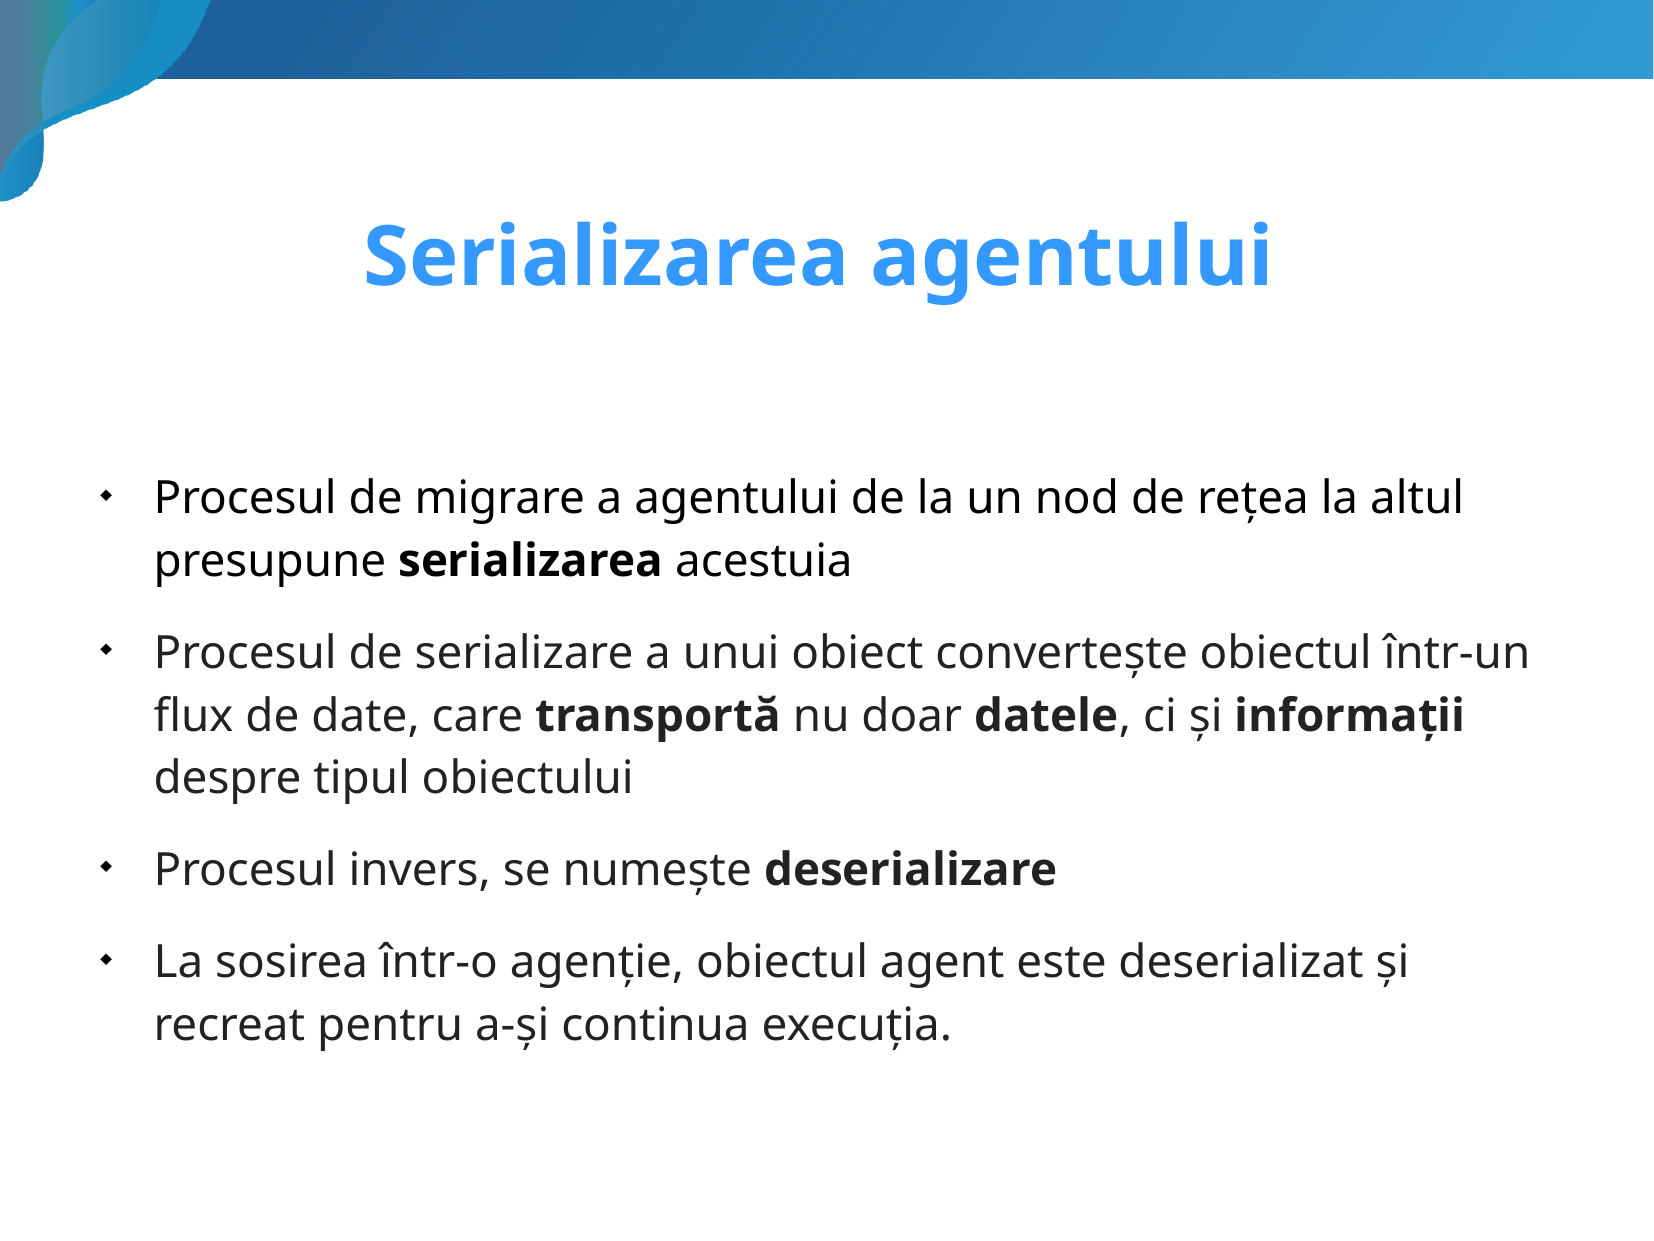

Serializarea agentului
# Procesul de migrare a agentului de la un nod de rețea la altul presupune serializarea acestuia
Procesul de serializare a unui obiect convertește obiectul într-un flux de date, care transportă nu doar datele, ci și informații despre tipul obiectului
Procesul invers, se numește deserializare
La sosirea într-o agenție, obiectul agent este deserializat și recreat pentru a-și continua execuția.